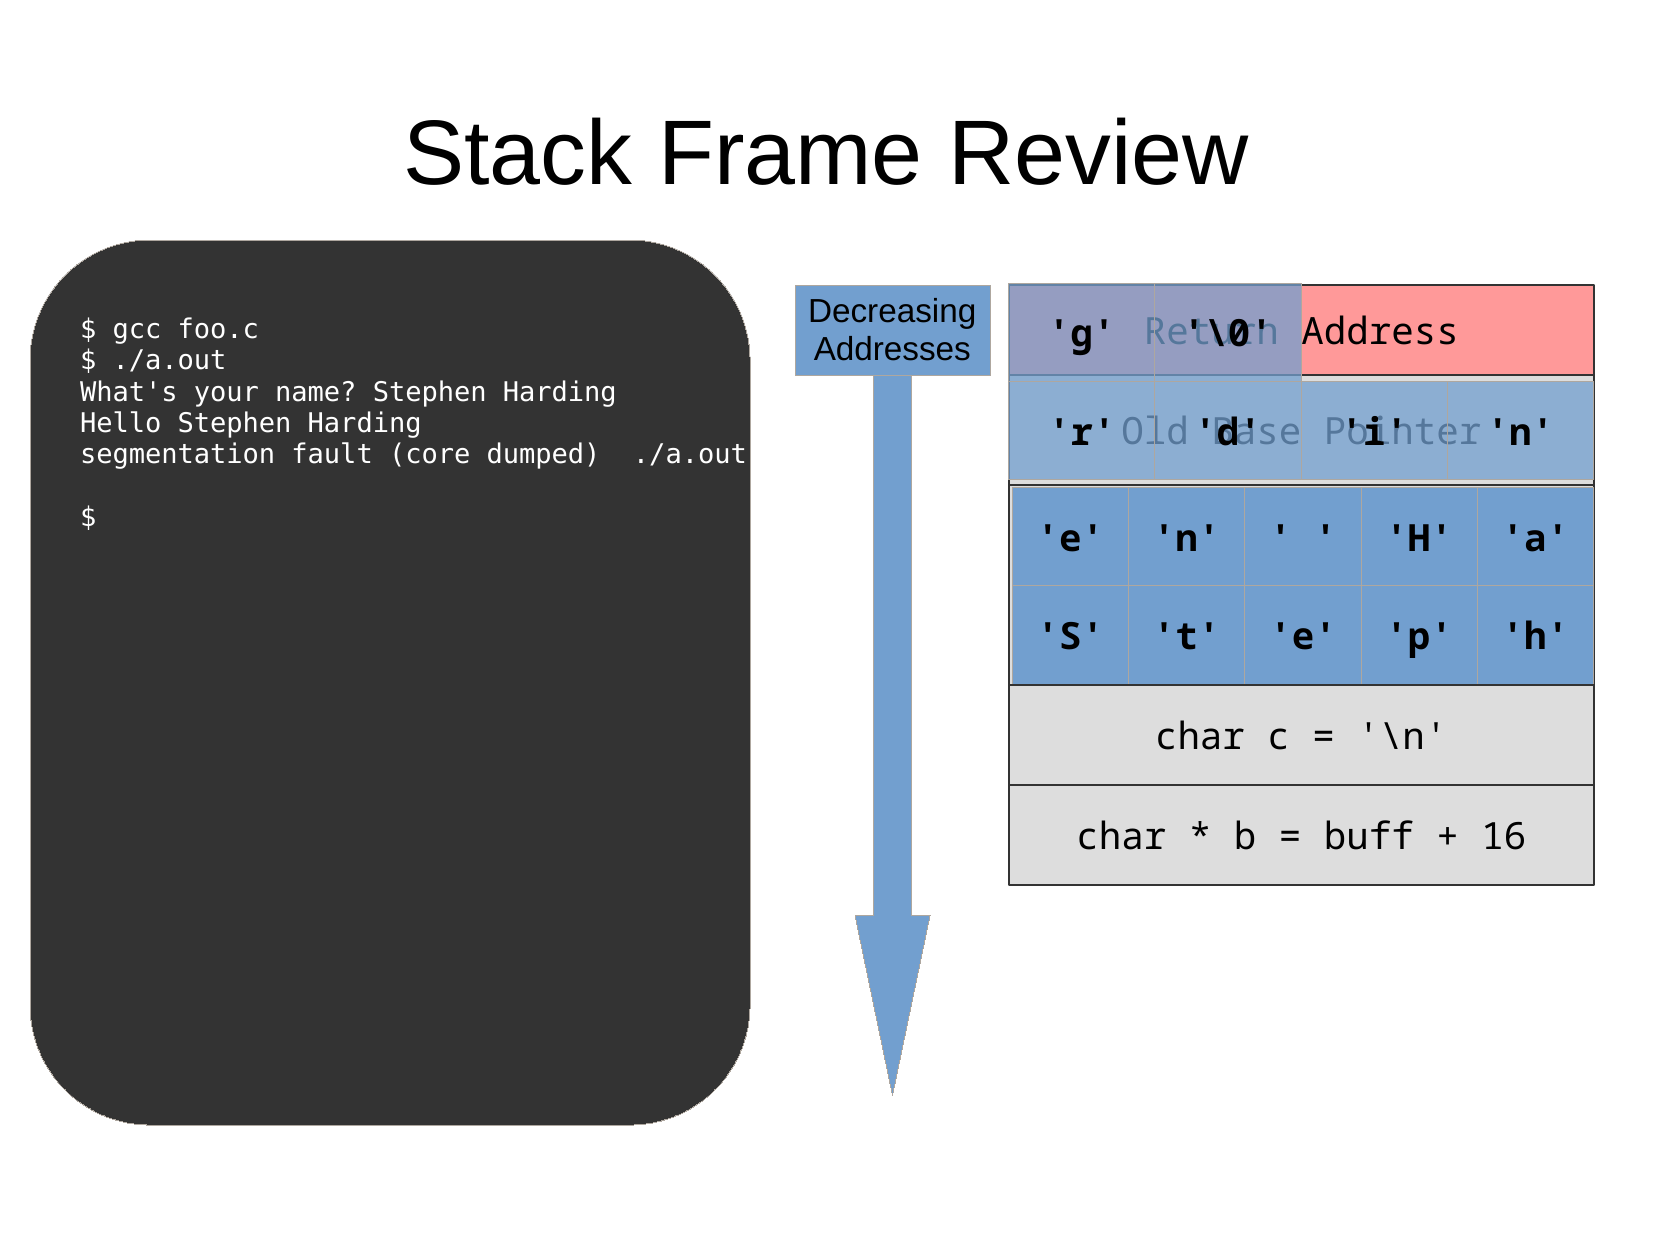

# Stack Frame Review
$ gcc foo.c
$ ./a.out
What's your name? Stephen Harding
Hello Stephen Harding
segmentation fault (core dumped) ./a.out
$
'g'
'\0'
Decreasing
Addresses
Return Address
Old Base Pointer
'r'
'd'
'i'
'n'
'e'
'n'
' '
'H'
'a'
'S'
't'
'e'
'p'
'h'
char c = '\n'
char * b = buff + 16